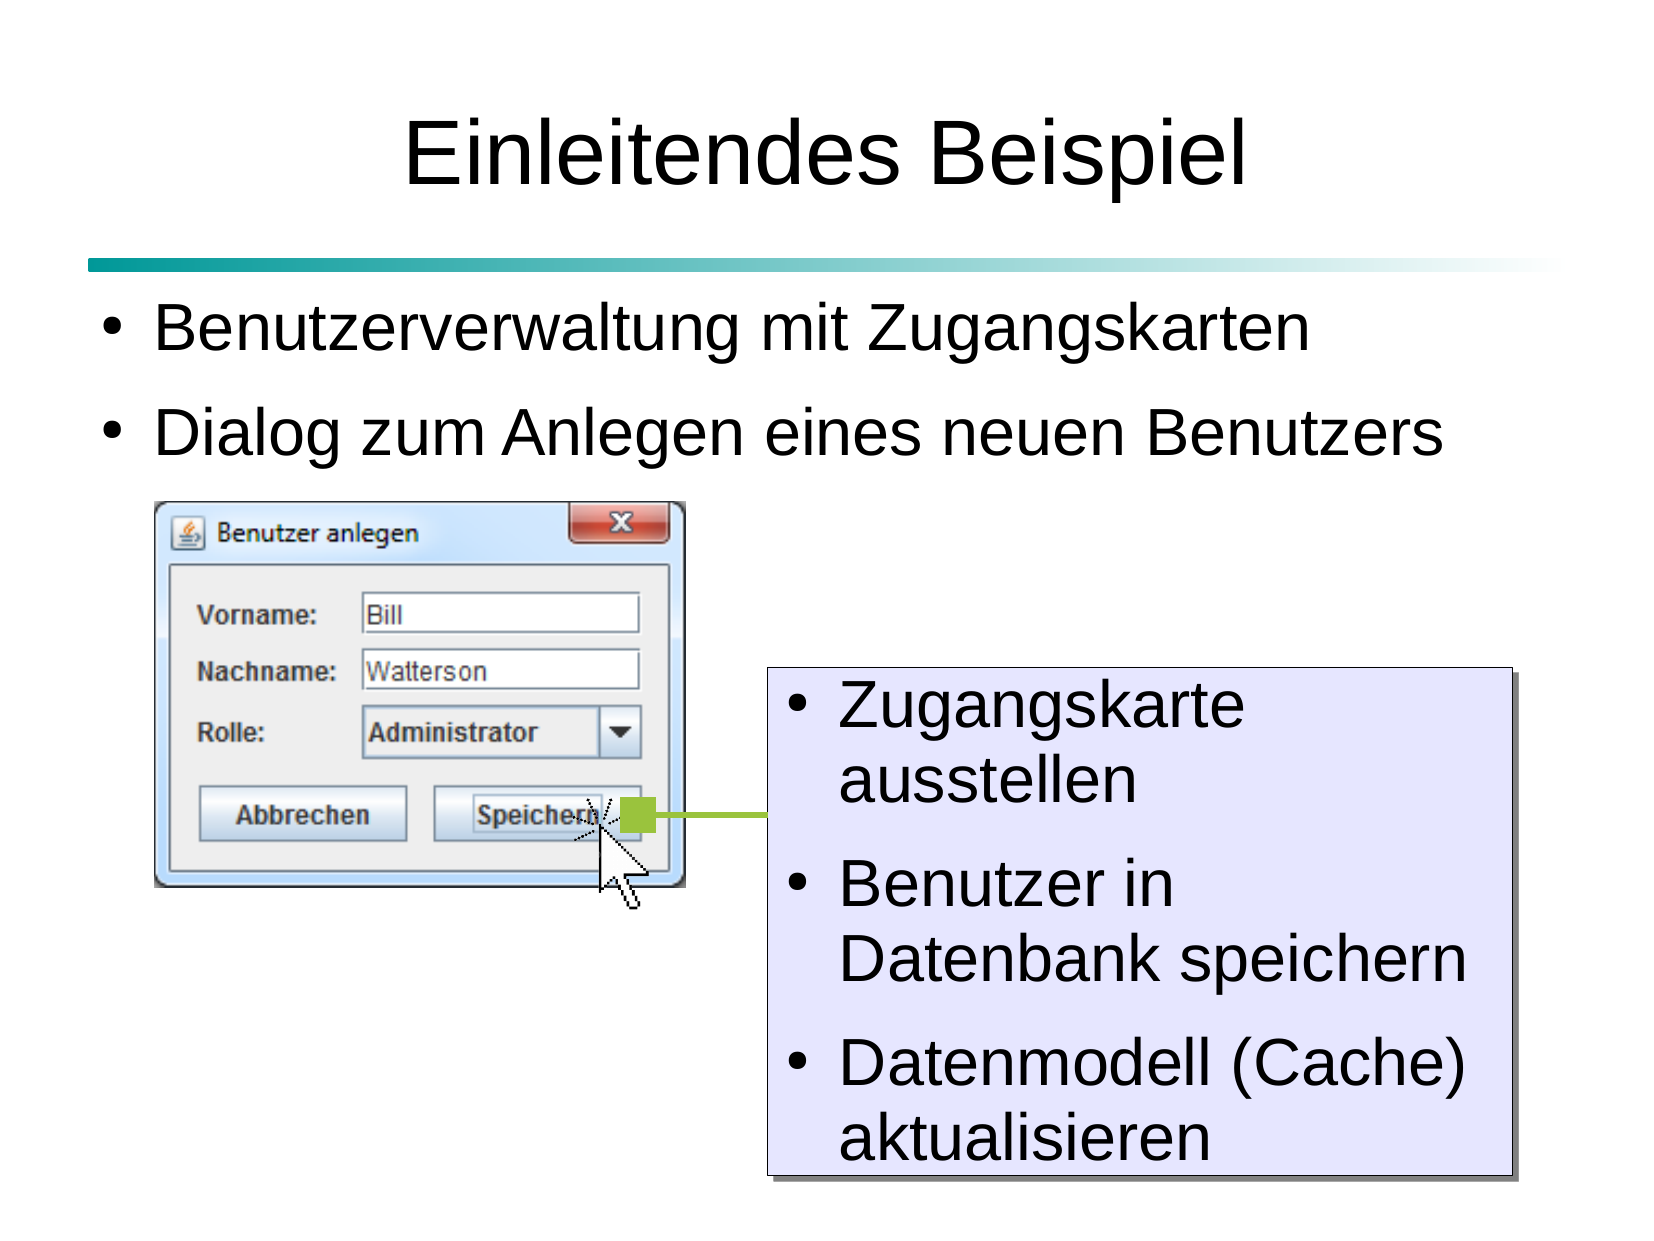

# Einleitendes Beispiel
Benutzerverwaltung mit Zugangskarten
Dialog zum Anlegen eines neuen Benutzers
Zugangskarte ausstellen
Benutzer in Datenbank speichern
Datenmodell (Cache) aktualisieren